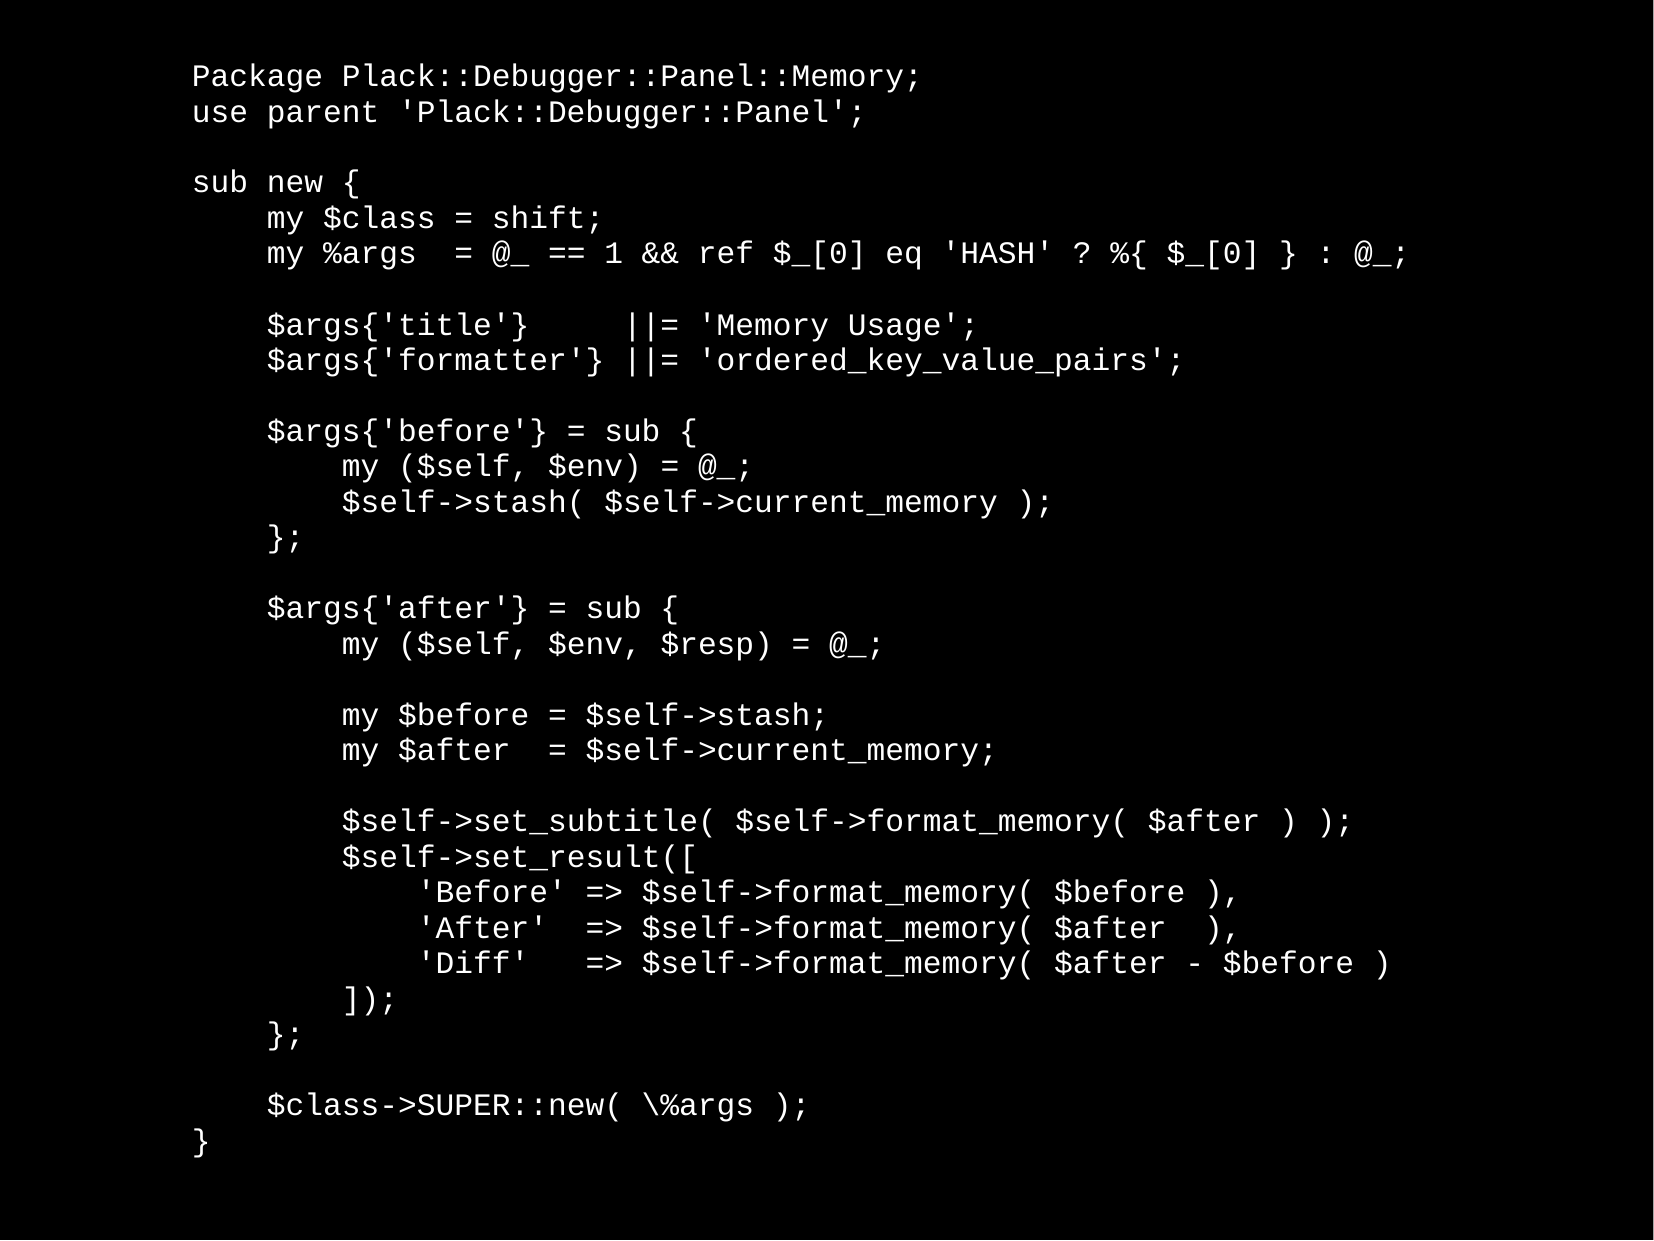

Package Plack::Debugger::Panel::Memory;
use parent 'Plack::Debugger::Panel';
sub new {
 my $class = shift;
 my %args = @_ == 1 && ref $_[0] eq 'HASH' ? %{ $_[0] } : @_;
 $args{'title'} ||= 'Memory Usage';
 $args{'formatter'} ||= 'ordered_key_value_pairs';
 $args{'before'} = sub {
 my ($self, $env) = @_;
 $self->stash( $self->current_memory );
 };
 $args{'after'} = sub {
 my ($self, $env, $resp) = @_;
 my $before = $self->stash;
 my $after = $self->current_memory;
 $self->set_subtitle( $self->format_memory( $after ) );
 $self->set_result([
 'Before' => $self->format_memory( $before ),
 'After' => $self->format_memory( $after ),
 'Diff' => $self->format_memory( $after - $before )
 ]);
 };
 $class->SUPER::new( \%args );
}